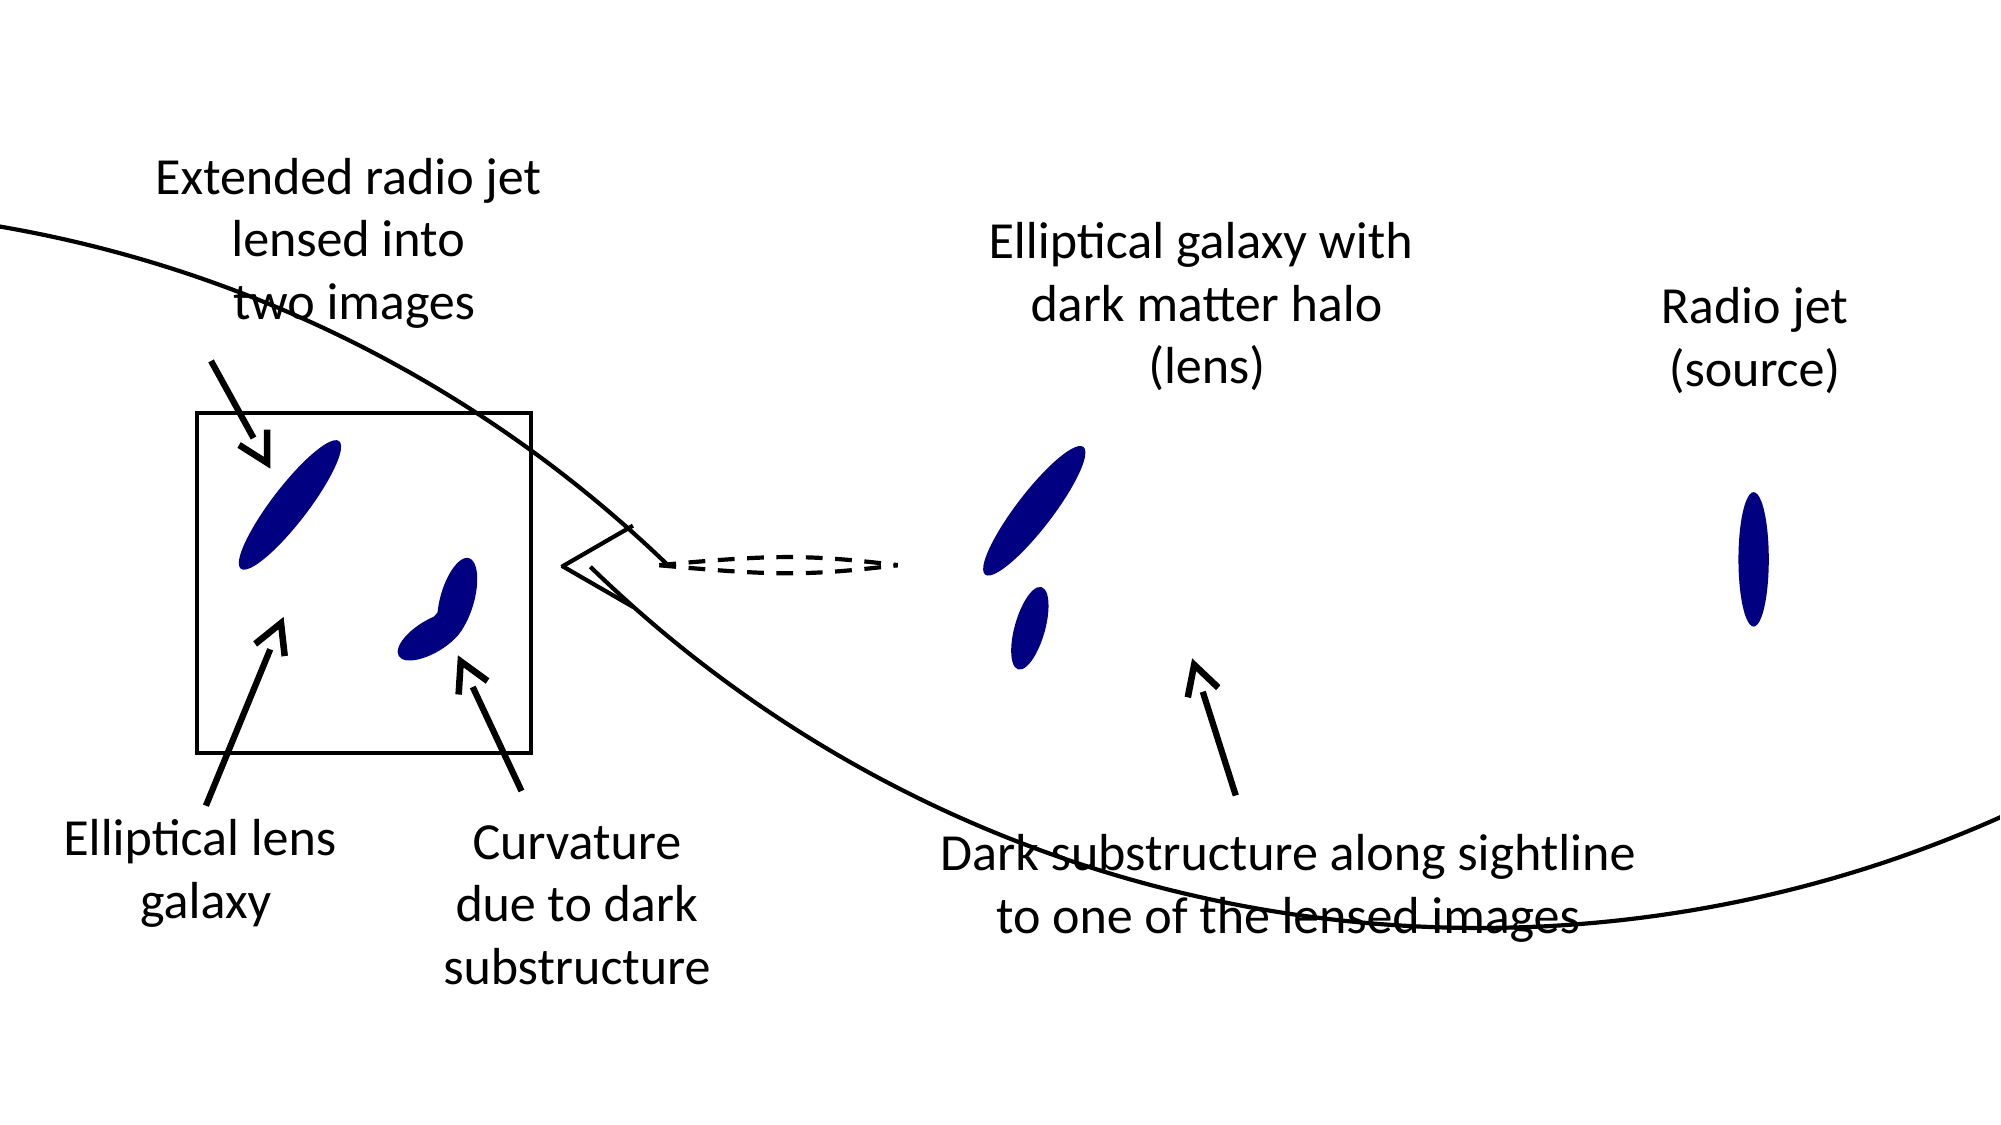

Extended radio jet
lensed into
two images
Elliptical galaxy with
dark matter halo
(lens)
Radio jet
(source)
Elliptical lens
galaxy
Curvature
due to dark
substructure
Dark substructure along sightline
to one of the lensed images